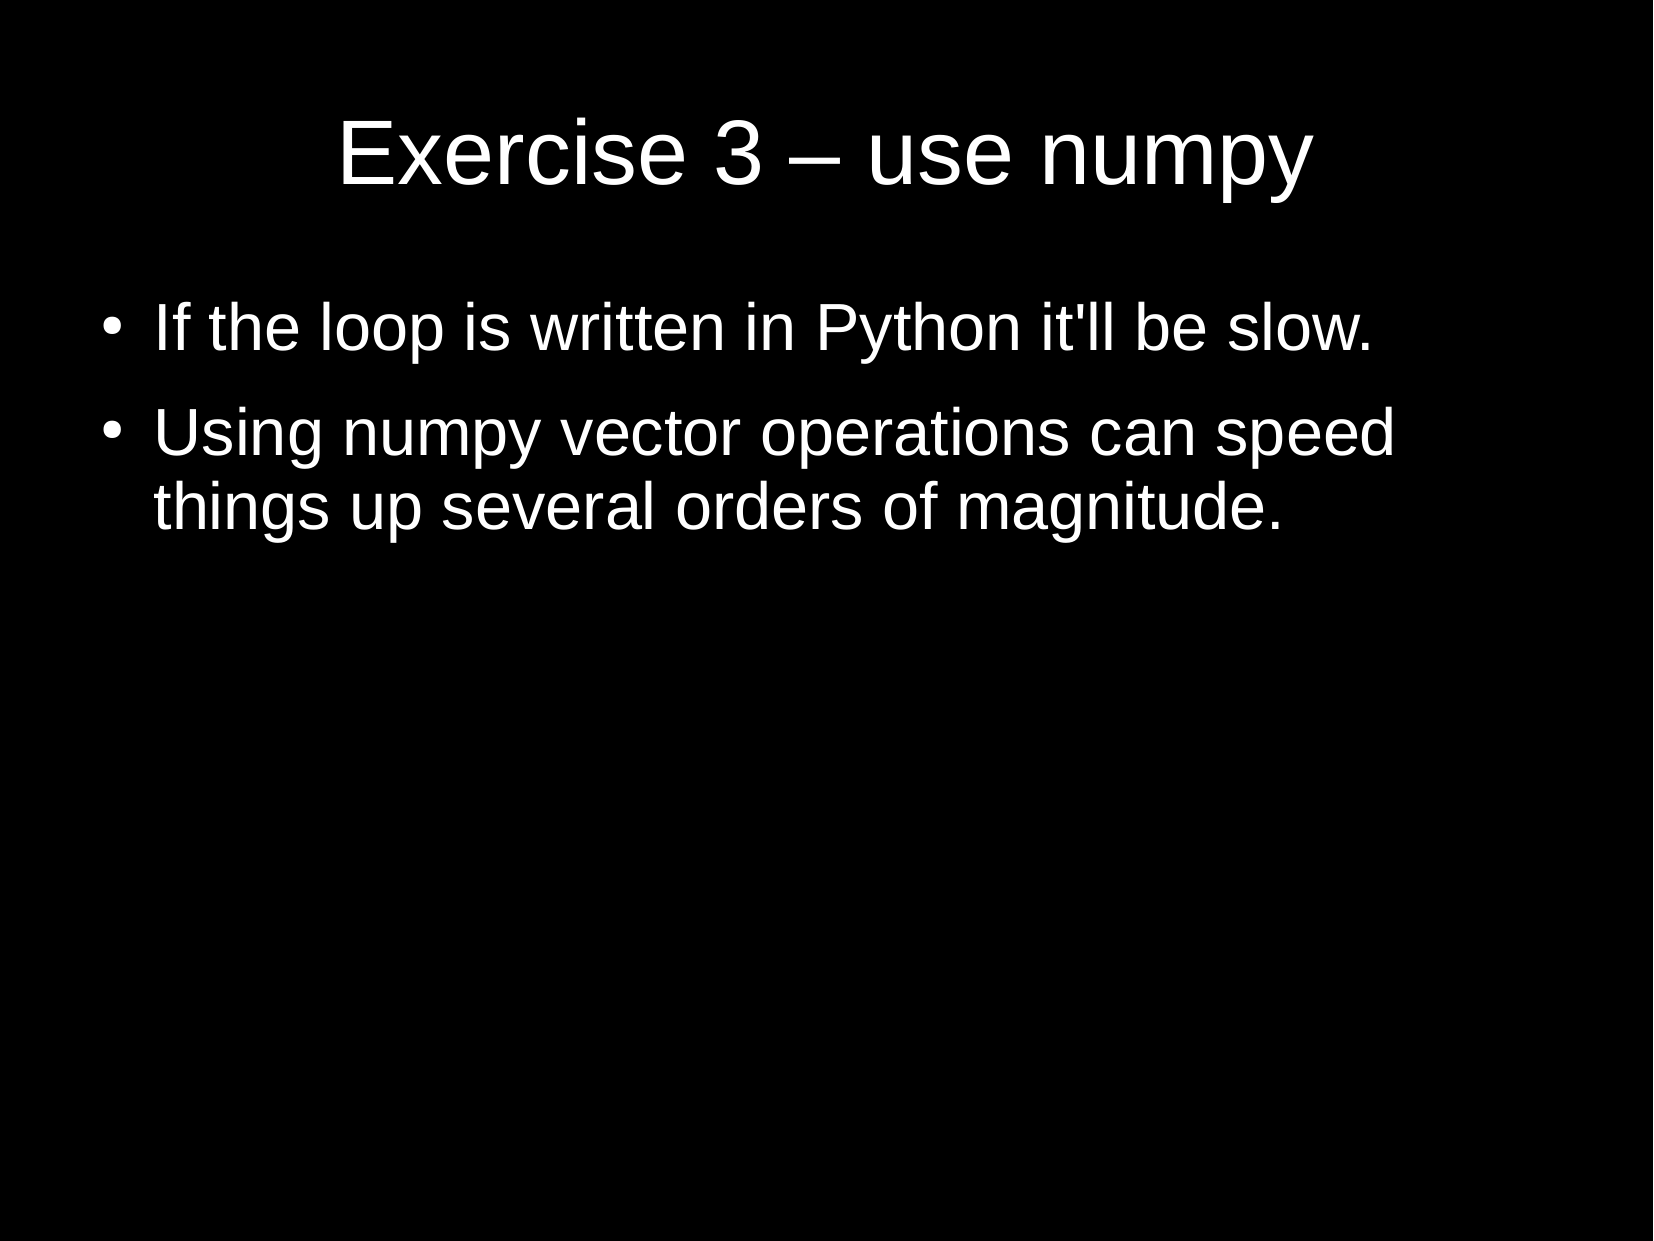

# Exercise 3 – use numpy
If the loop is written in Python it'll be slow.
Using numpy vector operations can speed things up several orders of magnitude.